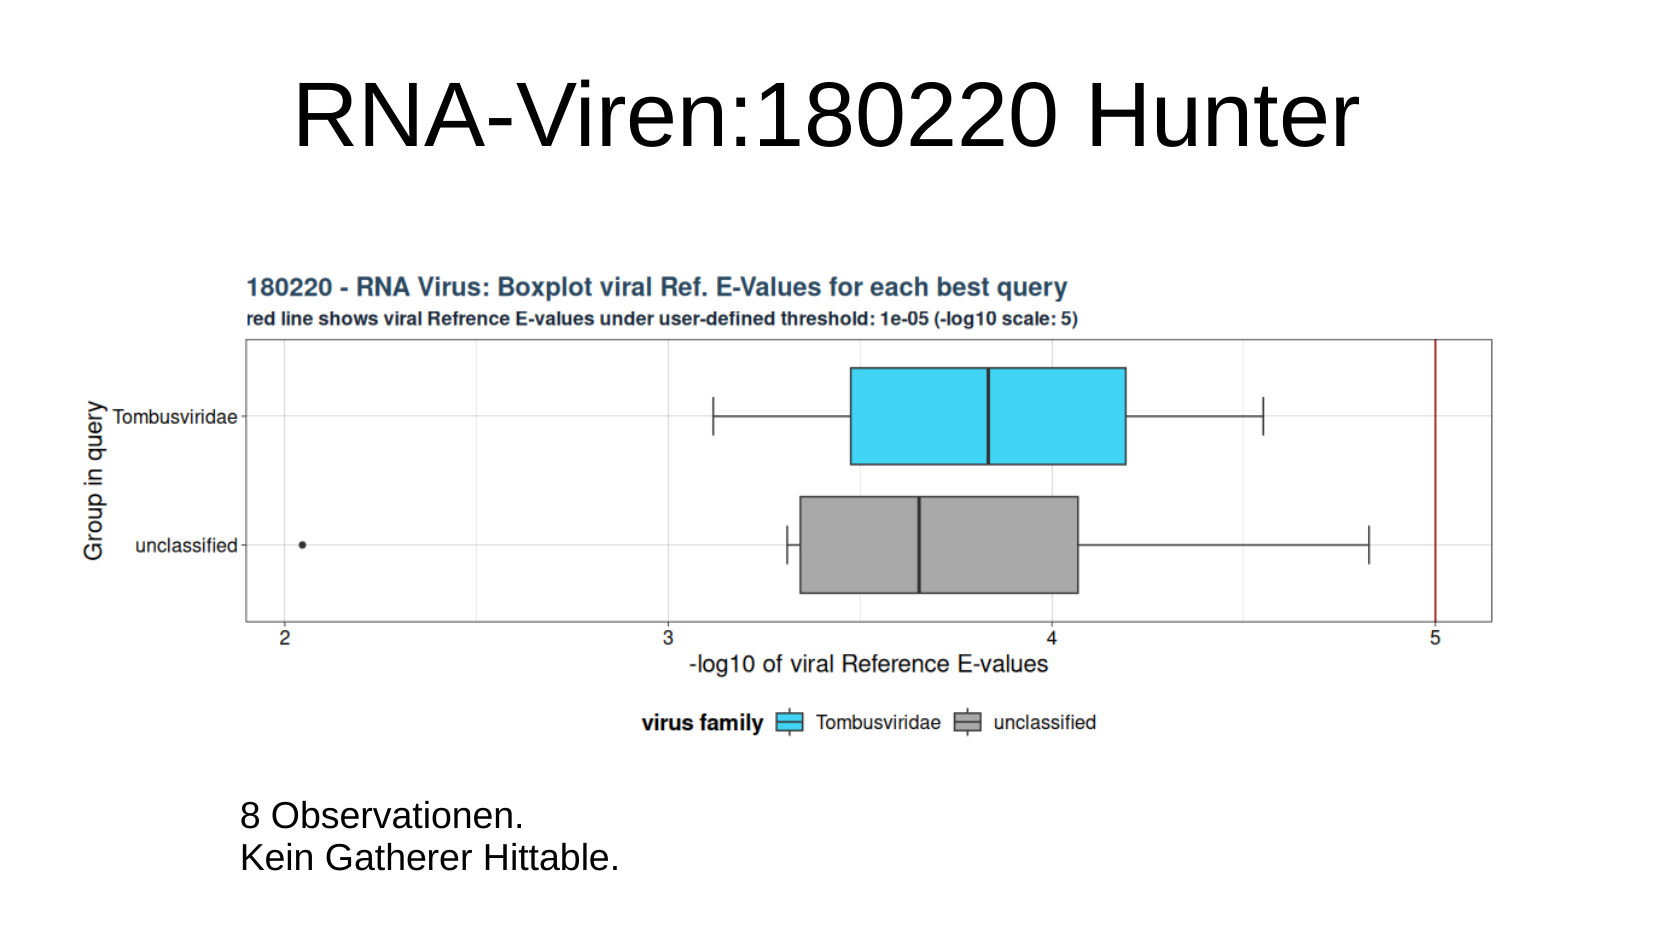

# RNA-Viren:180220 Hunter
8 Observationen.
Kein Gatherer Hittable.